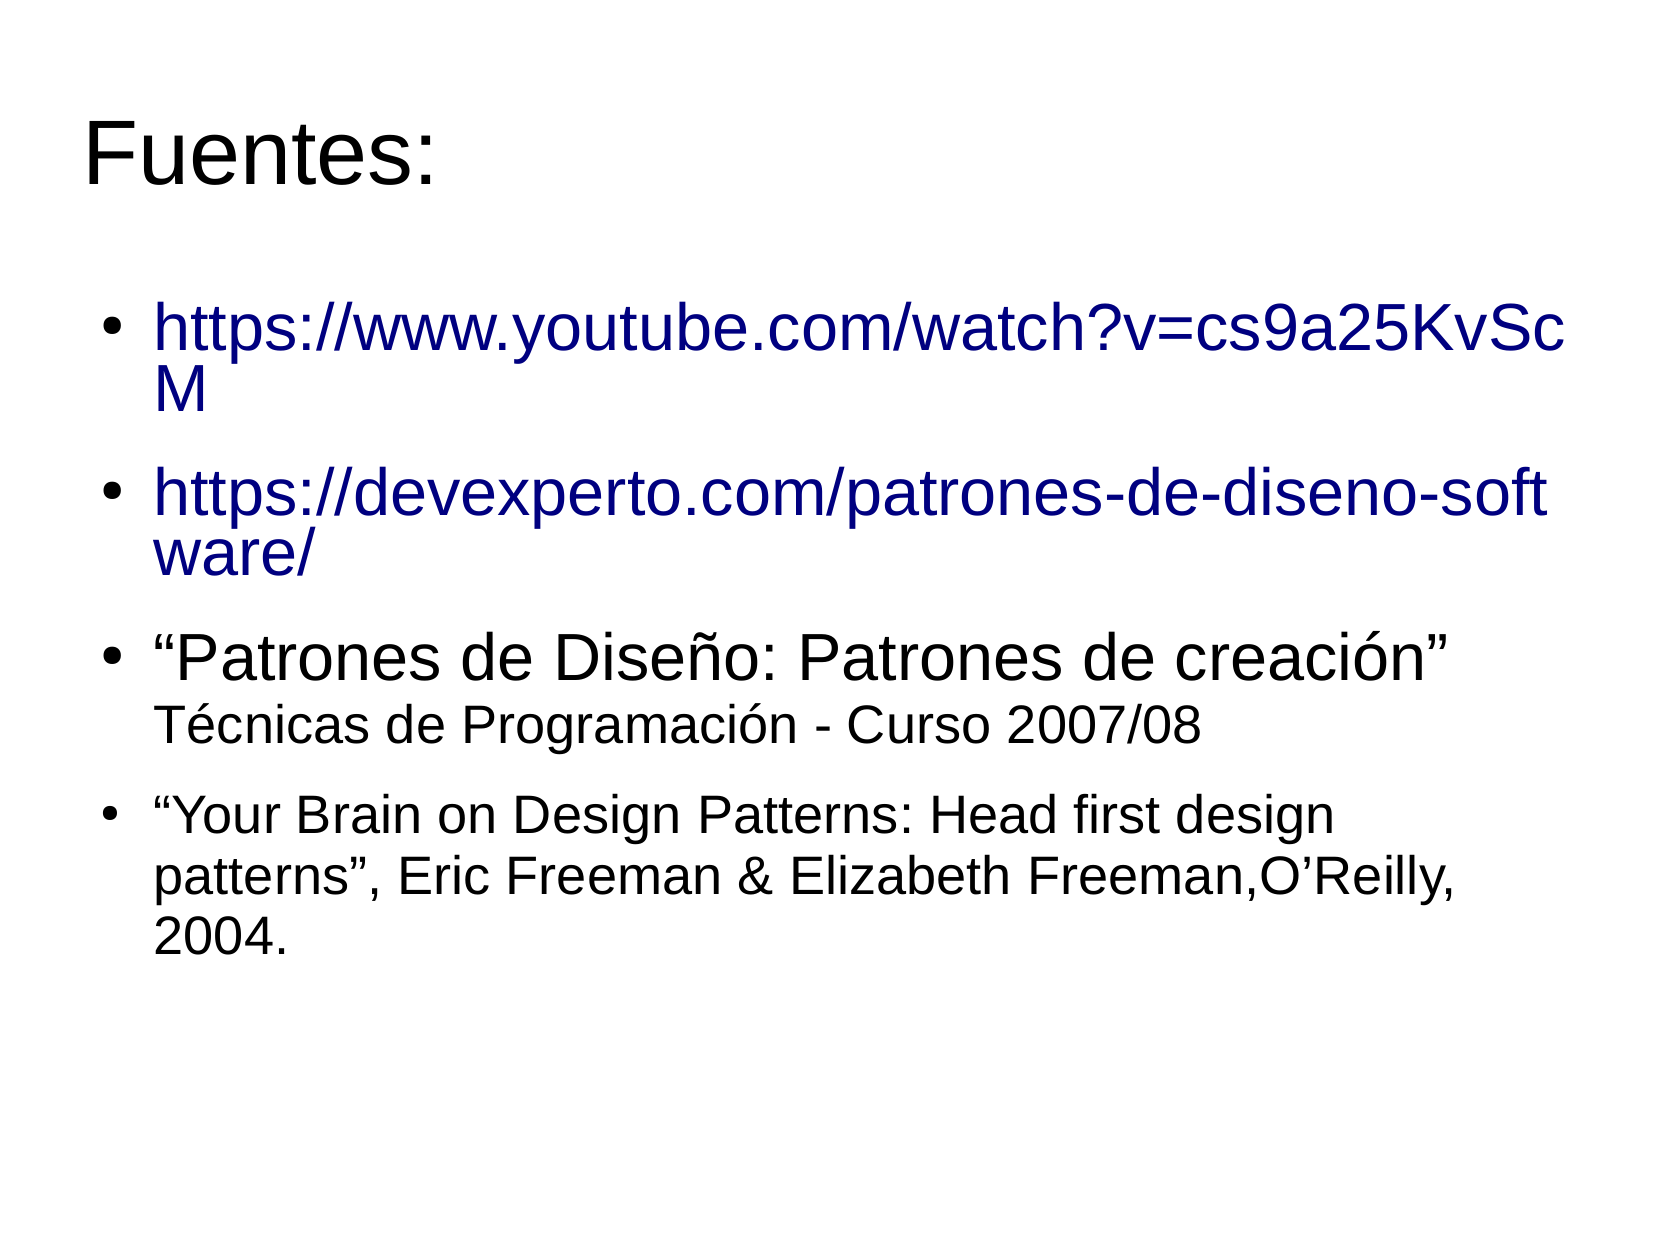

# Fuentes:
https://www.youtube.com/watch?v=cs9a25KvScM
https://devexperto.com/patrones-de-diseno-software/
“Patrones de Diseño: Patrones de creación”
Técnicas de Programación - Curso 2007/08
“Your Brain on Design Patterns: Head first design patterns”, Eric Freeman & Elizabeth Freeman,O’Reilly, 2004.